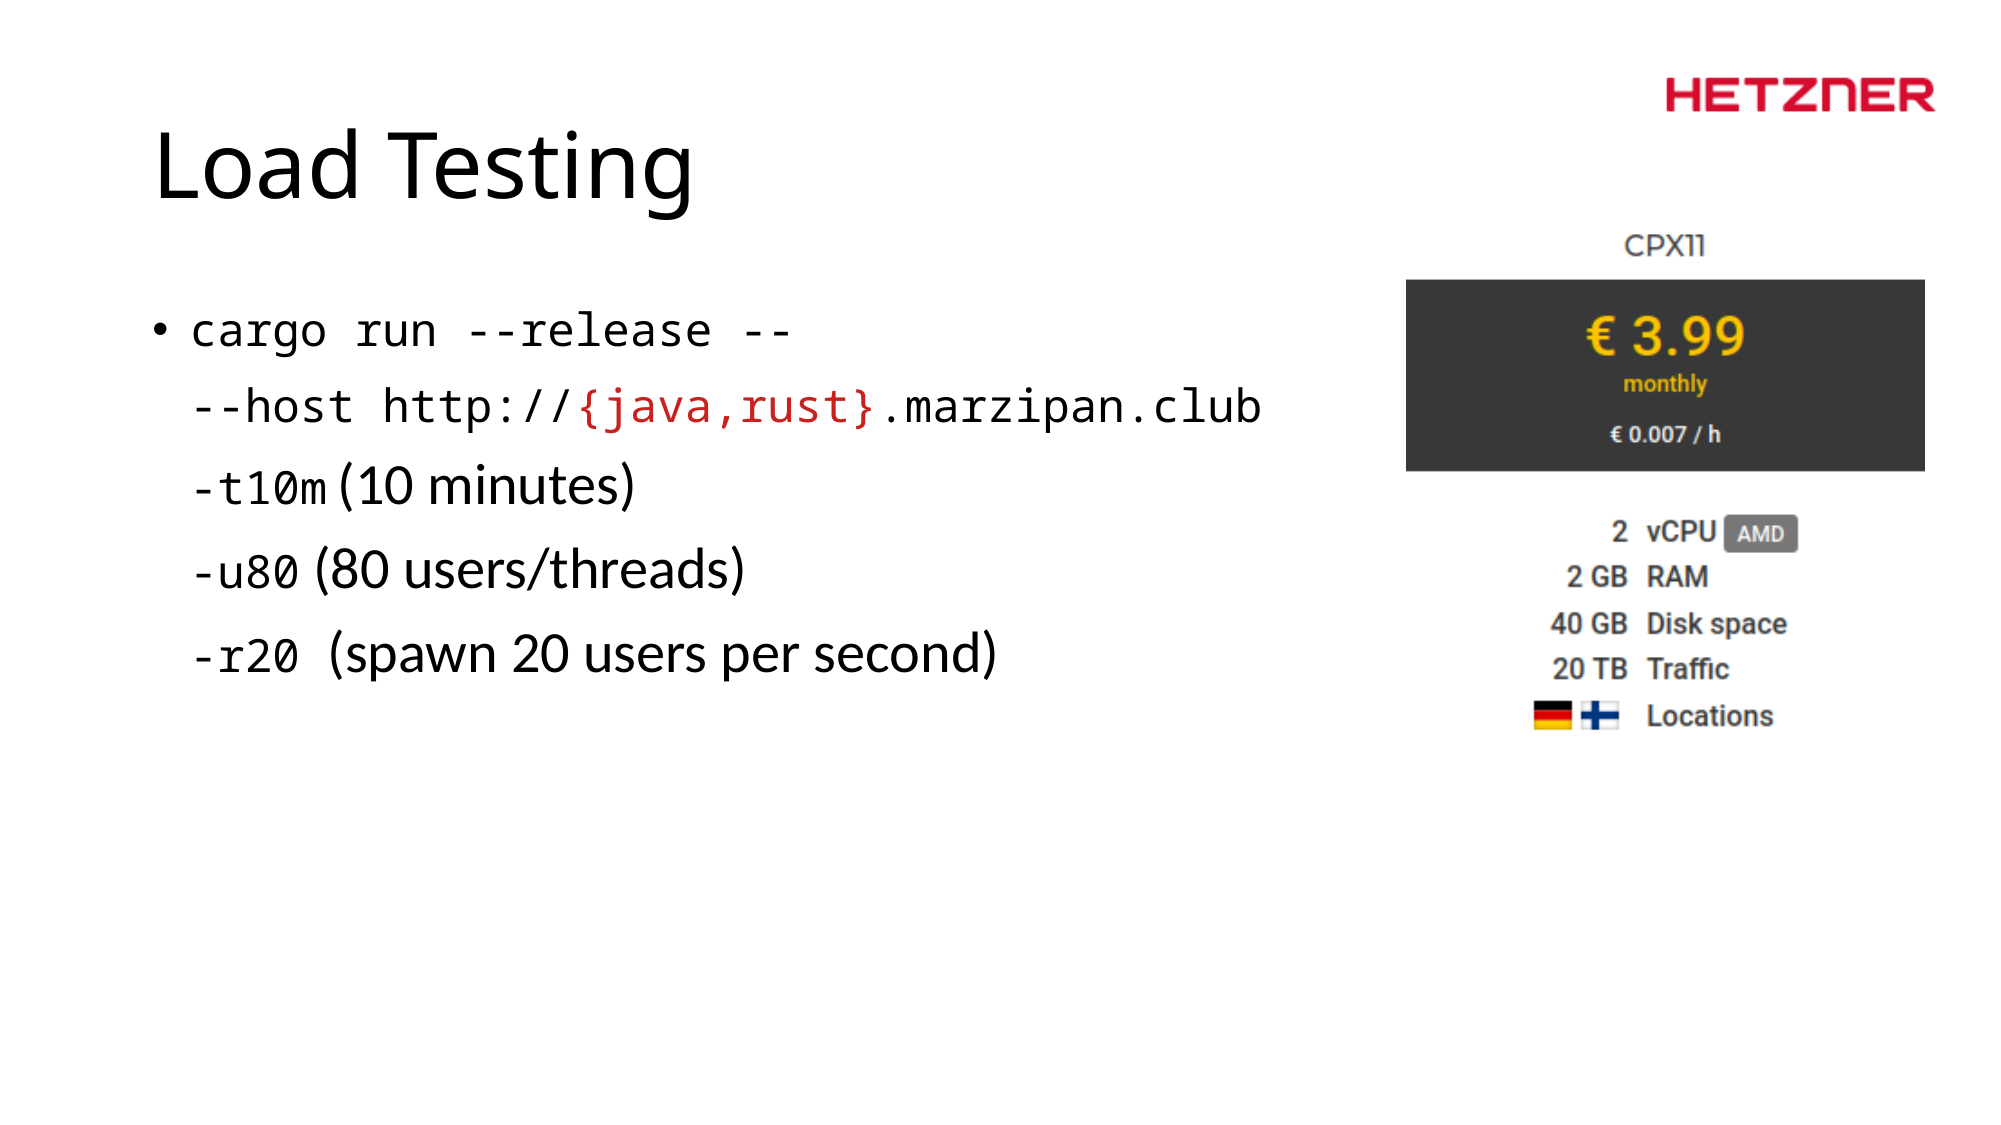

# Load Testing
cargo run --release --
--host http://{java,rust}.marzipan.club
-t10m (10 minutes)
-u80 (80 users/threads)
-r20 (spawn 20 users per second)